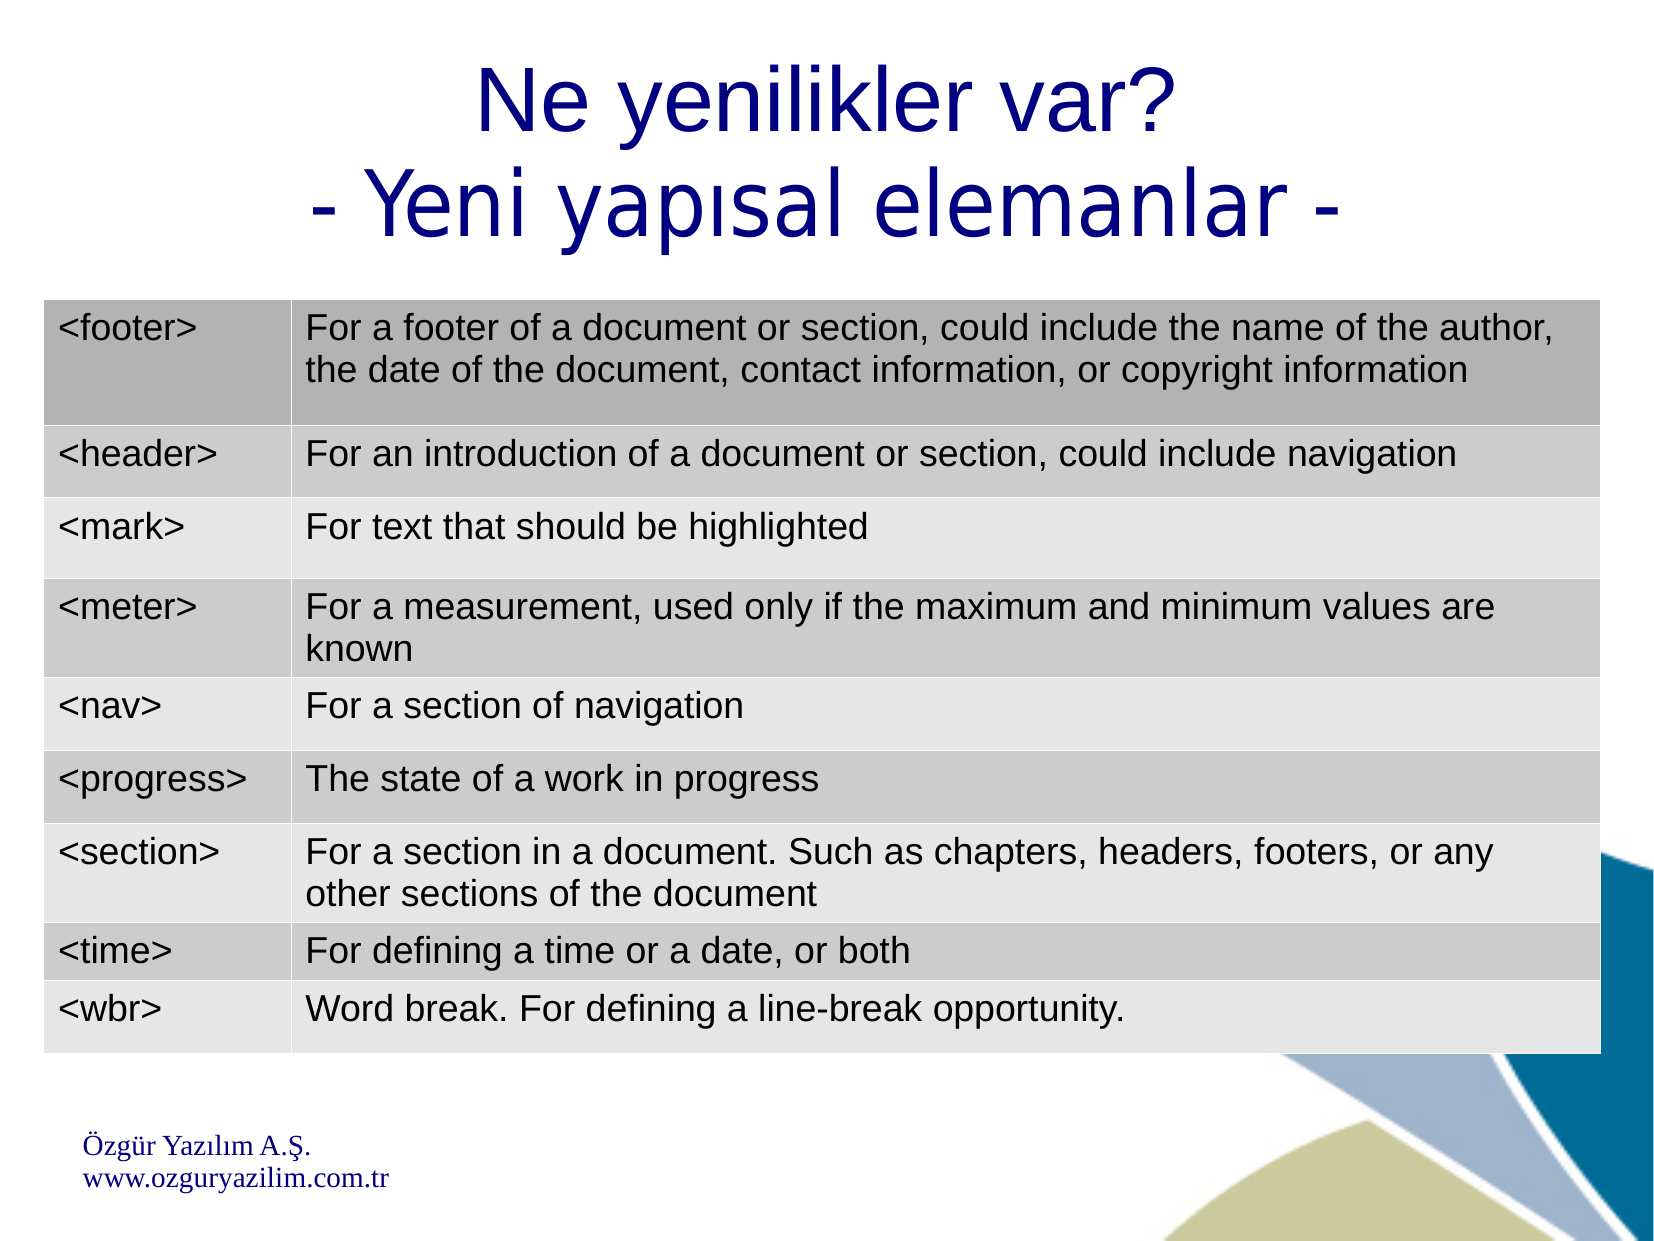

# Ne yenilikler var? - Yeni yapısal elemanlar -
| <footer> | For a footer of a document or section, could include the name of the author, the date of the document, contact information, or copyright information |
| --- | --- |
| <header> | For an introduction of a document or section, could include navigation |
| <mark> | For text that should be highlighted |
| <meter> | For a measurement, used only if the maximum and minimum values are known |
| <nav> | For a section of navigation |
| <progress> | The state of a work in progress |
| <section> | For a section in a document. Such as chapters, headers, footers, or any other sections of the document |
| <time> | For defining a time or a date, or both |
| <wbr> | Word break. For defining a line-break opportunity. |